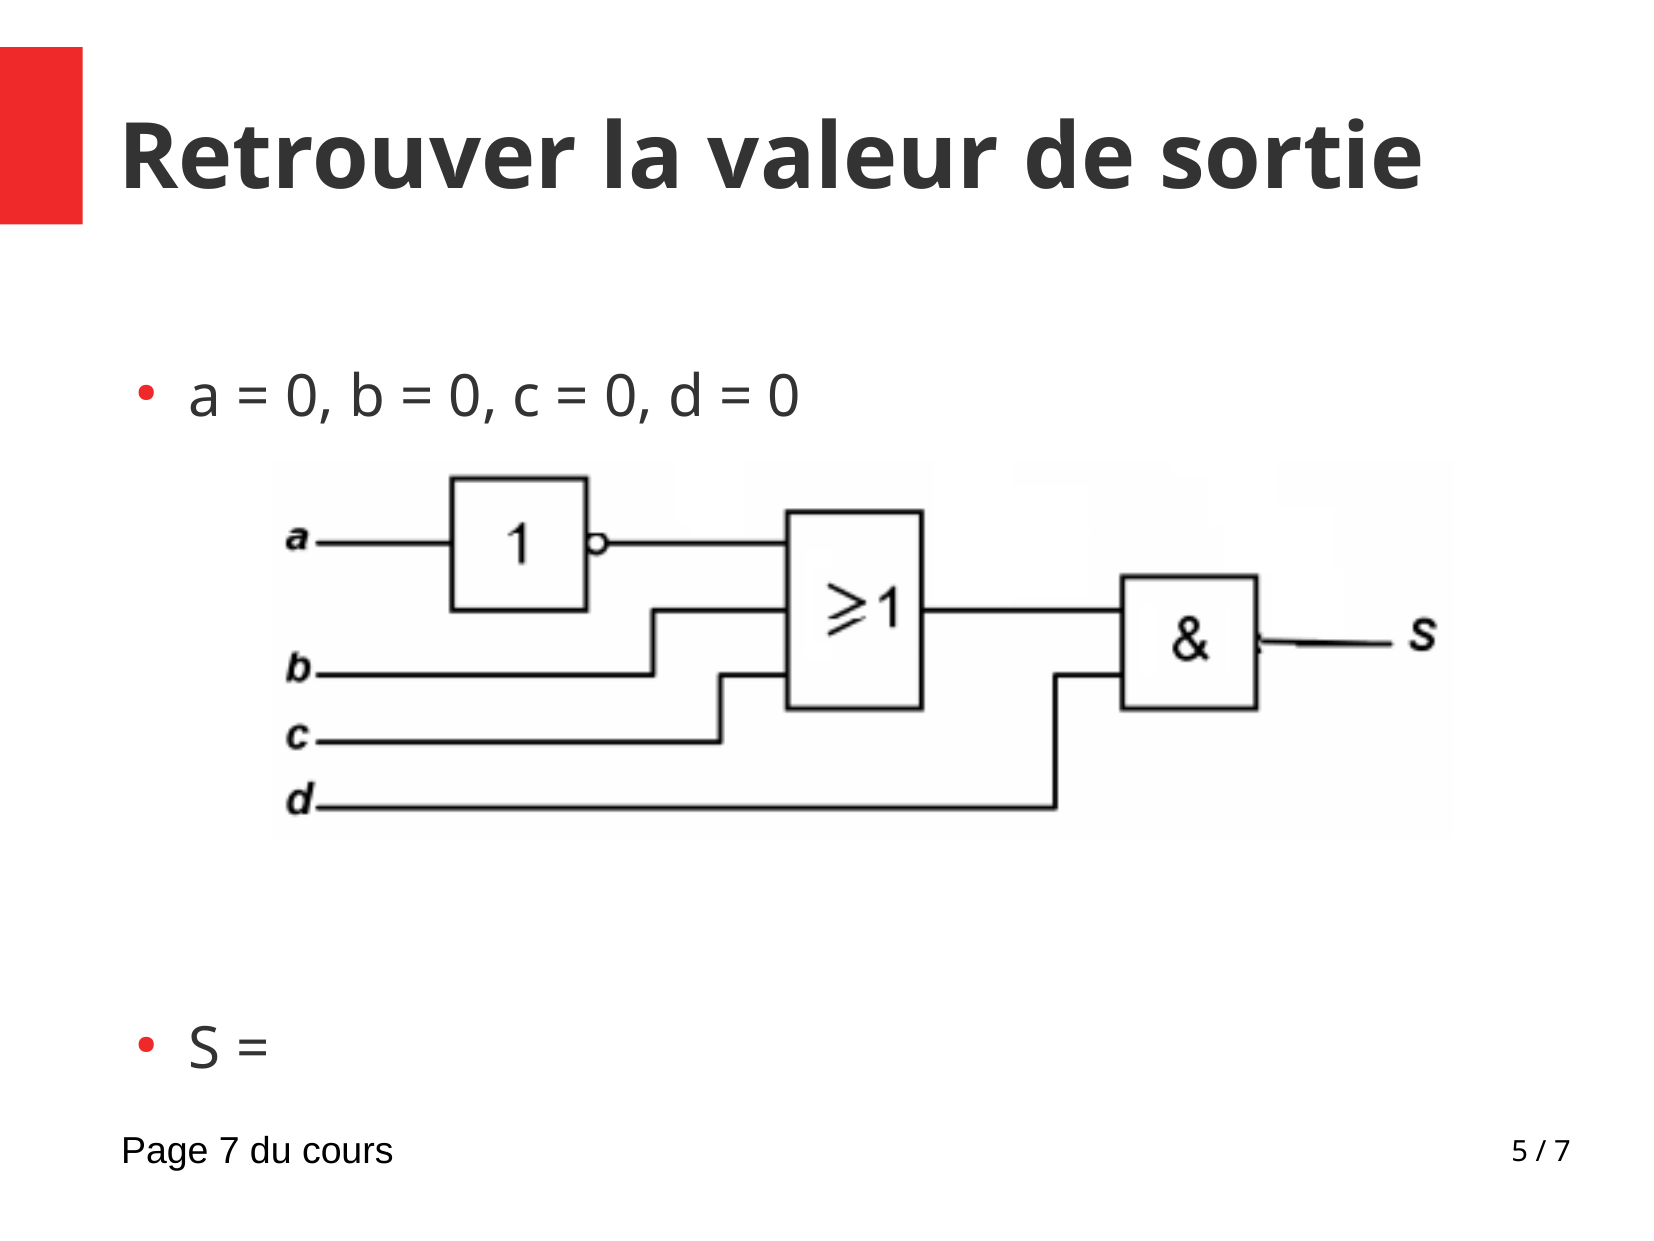

# Retrouver la valeur de sortie
a = 0, b = 0, c = 0, d = 0
S =
Page 7 du cours
5